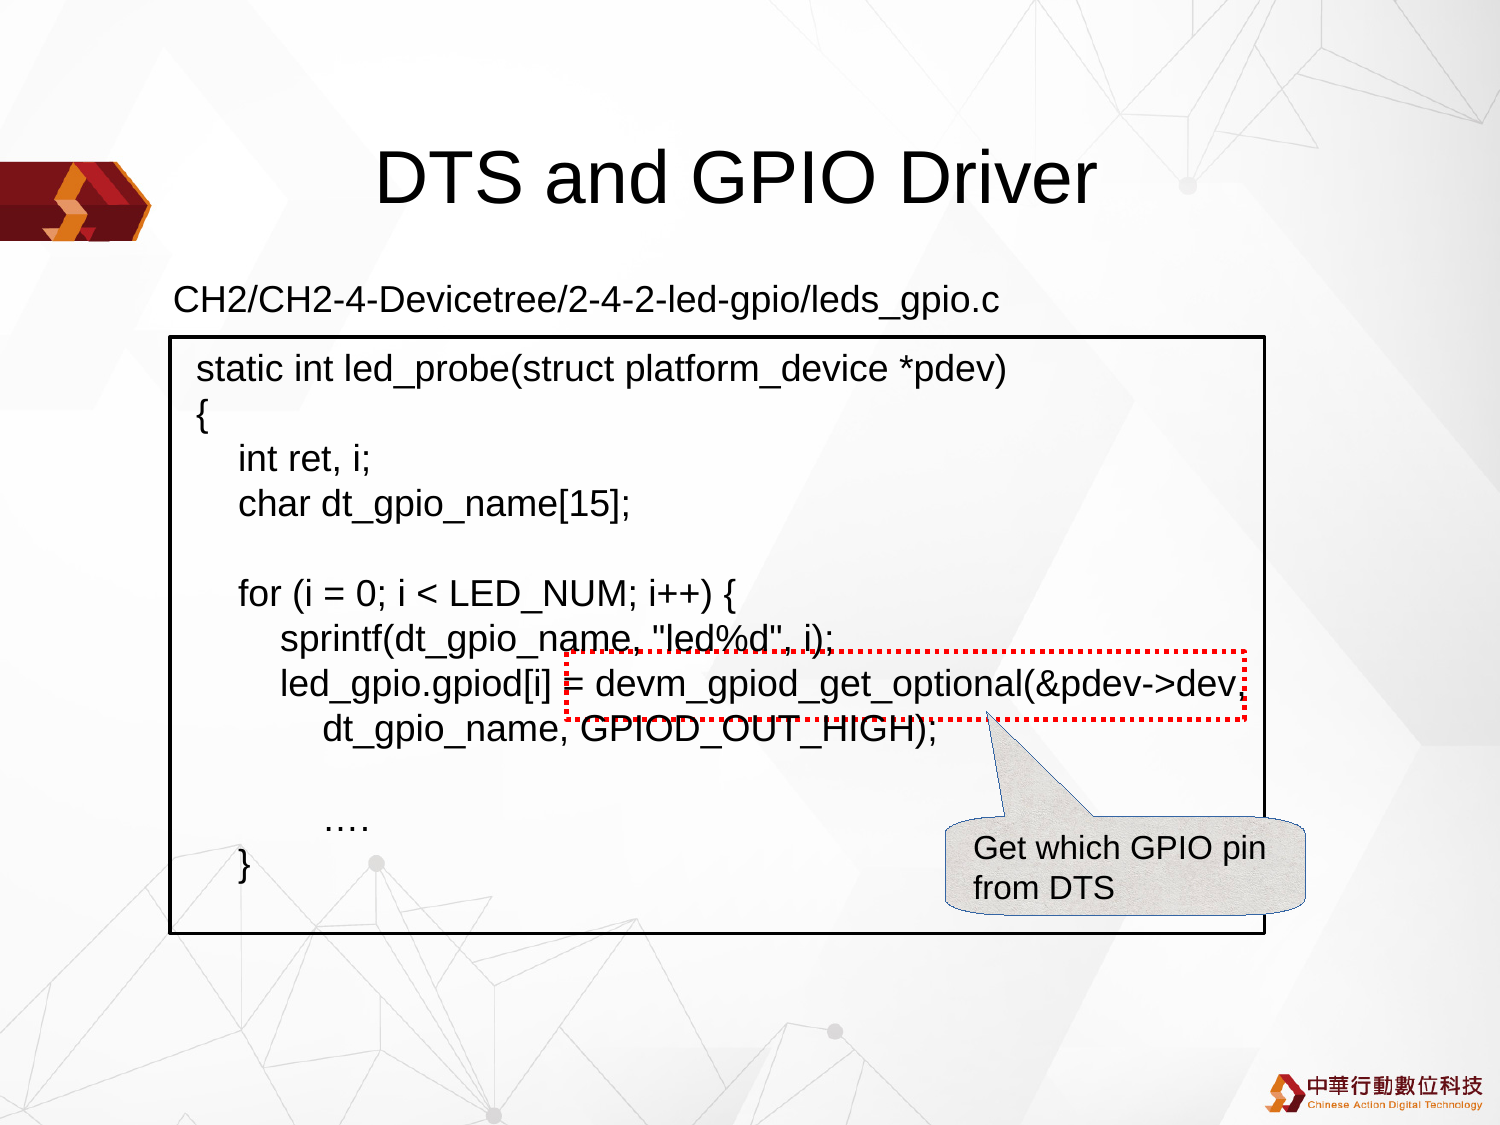

# DTS and GPIO Driver
CH2/CH2-4-Devicetree/2-4-2-led-gpio/leds_gpio.c
static int led_probe(struct platform_device *pdev)
{
 int ret, i;
 char dt_gpio_name[15];
 for (i = 0; i < LED_NUM; i++) {
 sprintf(dt_gpio_name, "led%d", i);
 led_gpio.gpiod[i] = devm_gpiod_get_optional(&pdev->dev,
 dt_gpio_name, GPIOD_OUT_HIGH);
 ….
 }
Get which GPIO pin
from DTS